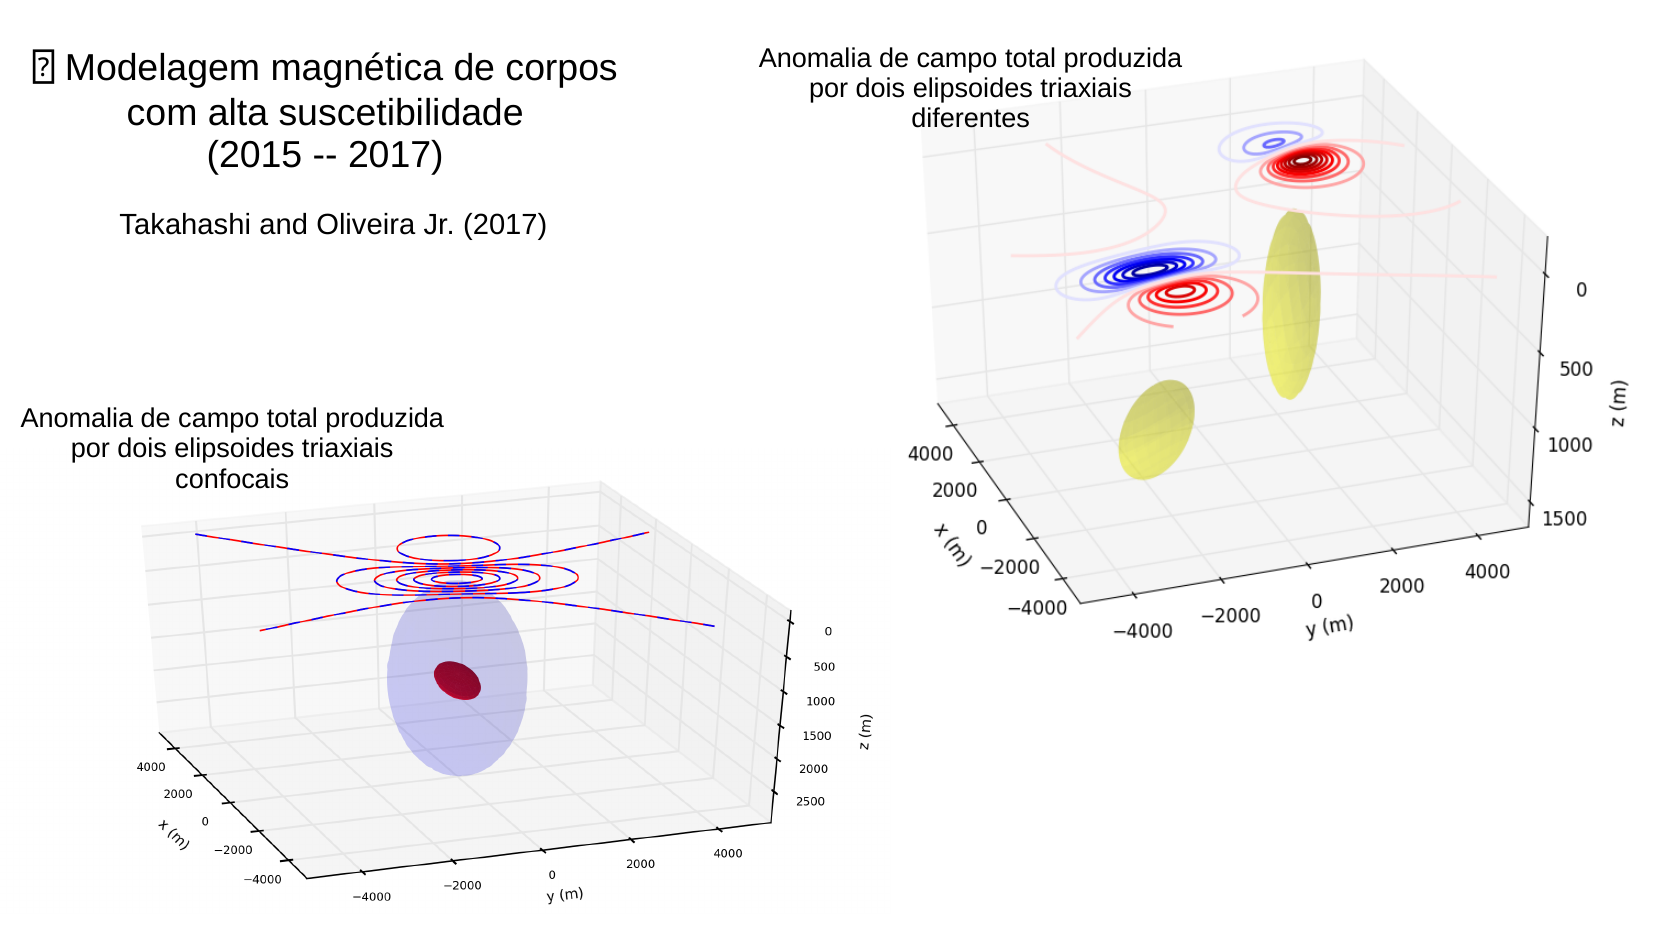

⍰ Modelagem magnética de corpos com alta suscetibilidade
(2015 -- 2017)
Anomalia de campo total produzida
por dois elipsoides triaxiais
diferentes
Takahashi and Oliveira Jr. (2017)
Anomalia de campo total produzida
por dois elipsoides triaxiais
confocais